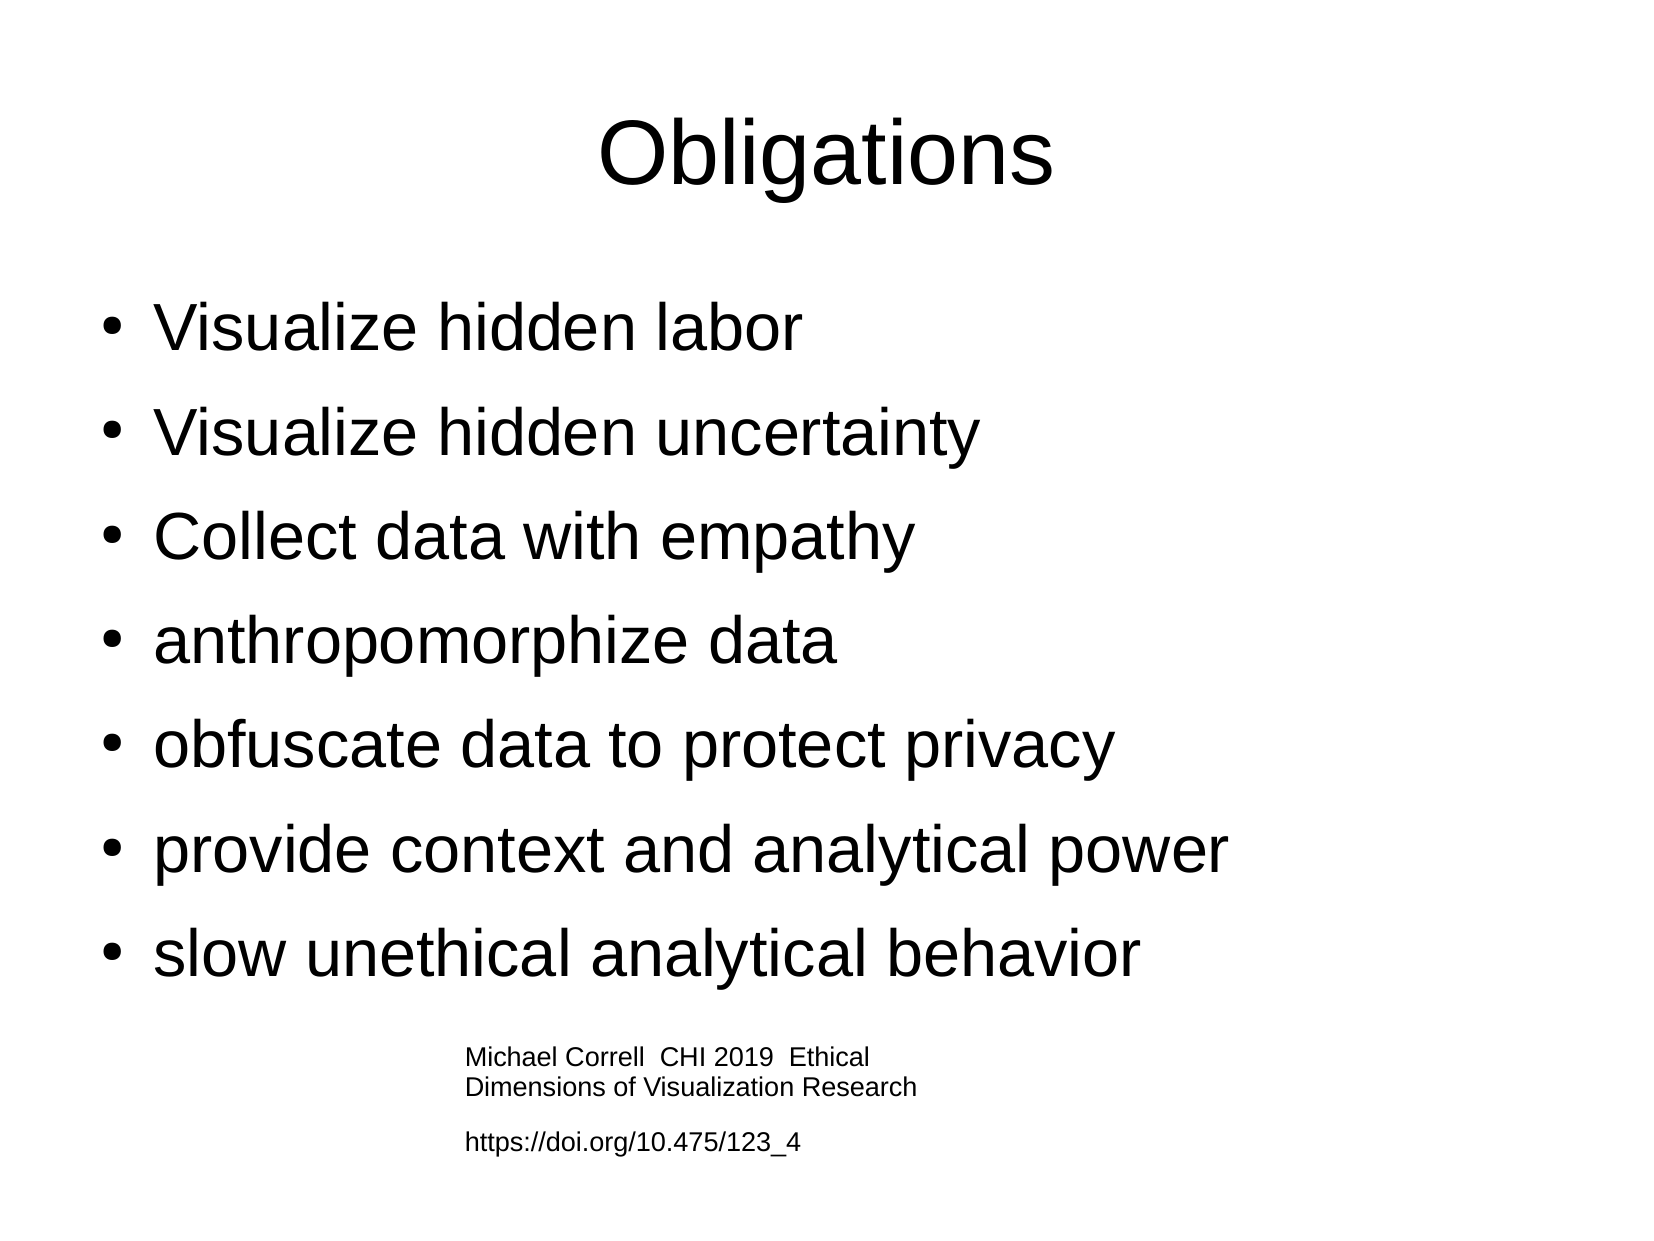

# Obligations
Visualize hidden labor
Visualize hidden uncertainty
Collect data with empathy
anthropomorphize data
obfuscate data to protect privacy
provide context and analytical power
slow unethical analytical behavior
Michael Correll CHI 2019 Ethical Dimensions of Visualization Research
https://doi.org/10.475/123_4